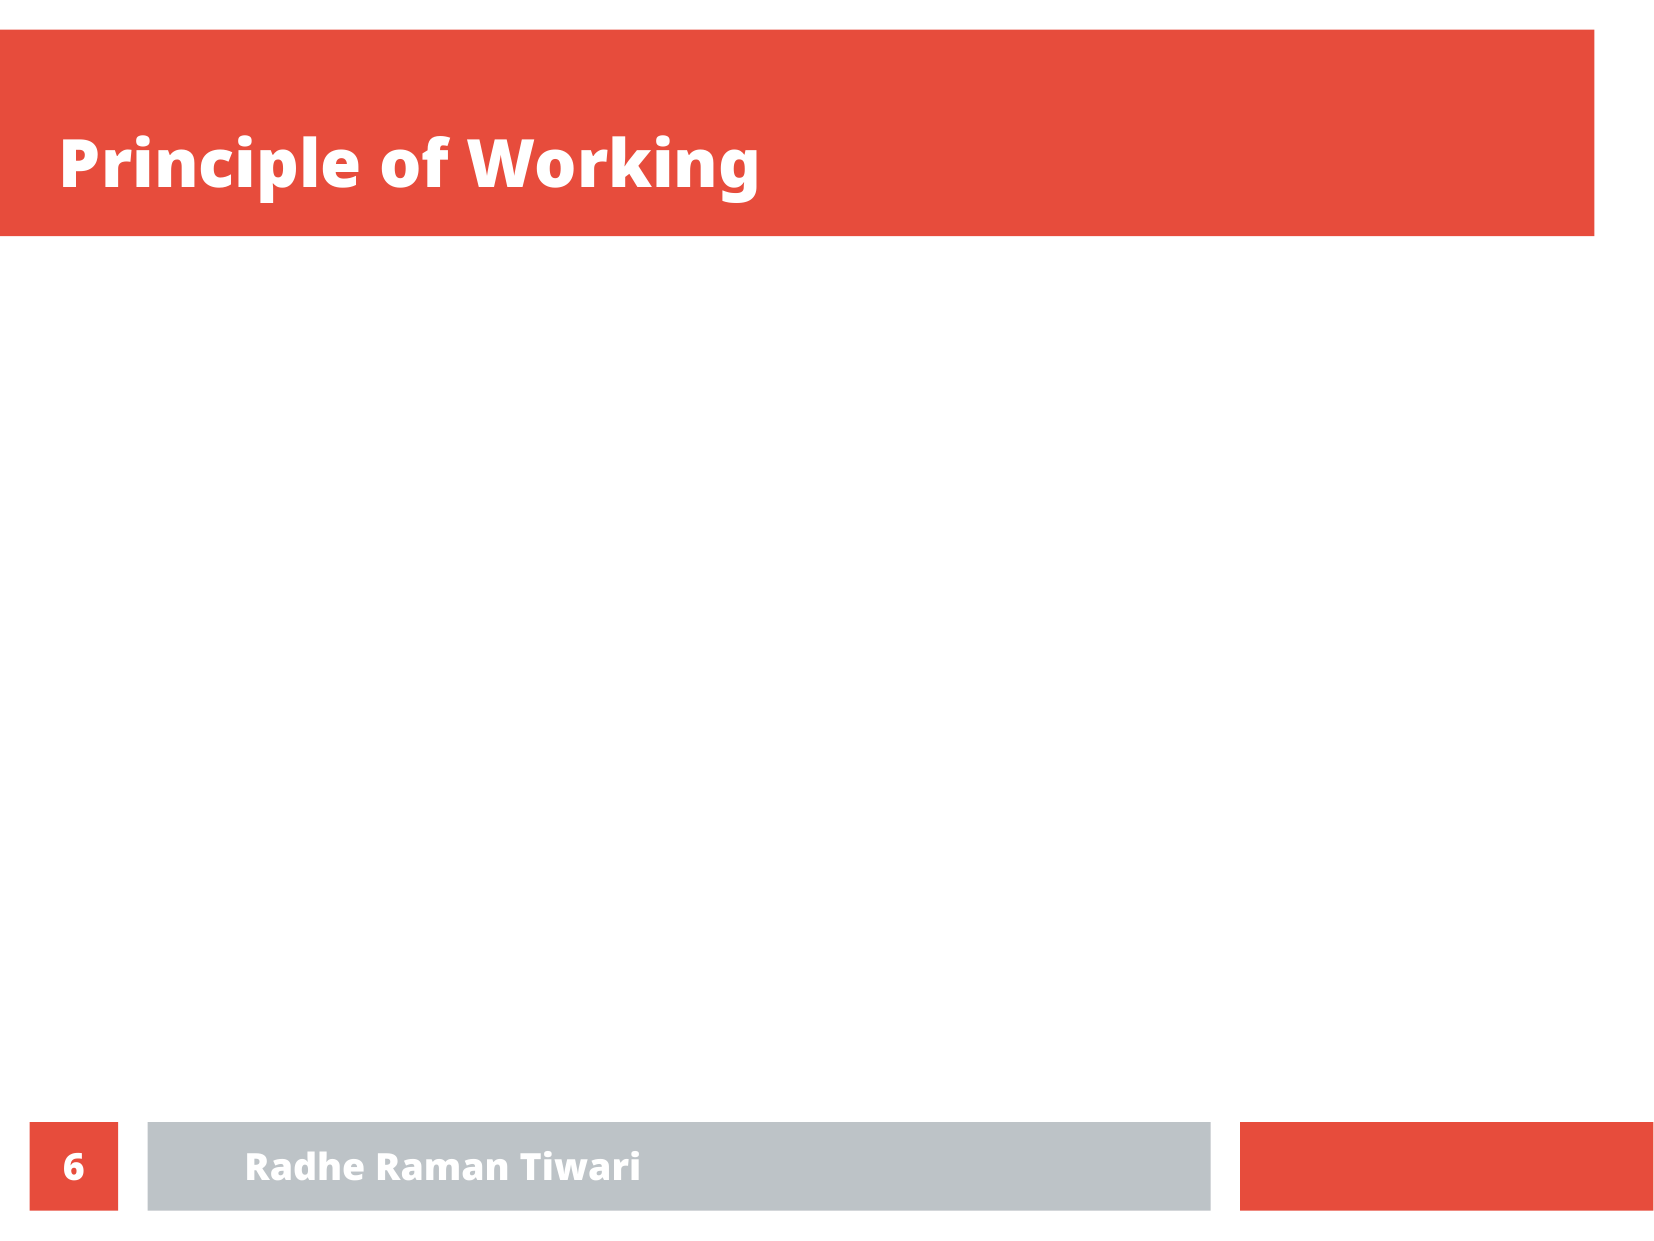

# Principle of Working
6
Radhe Raman Tiwari